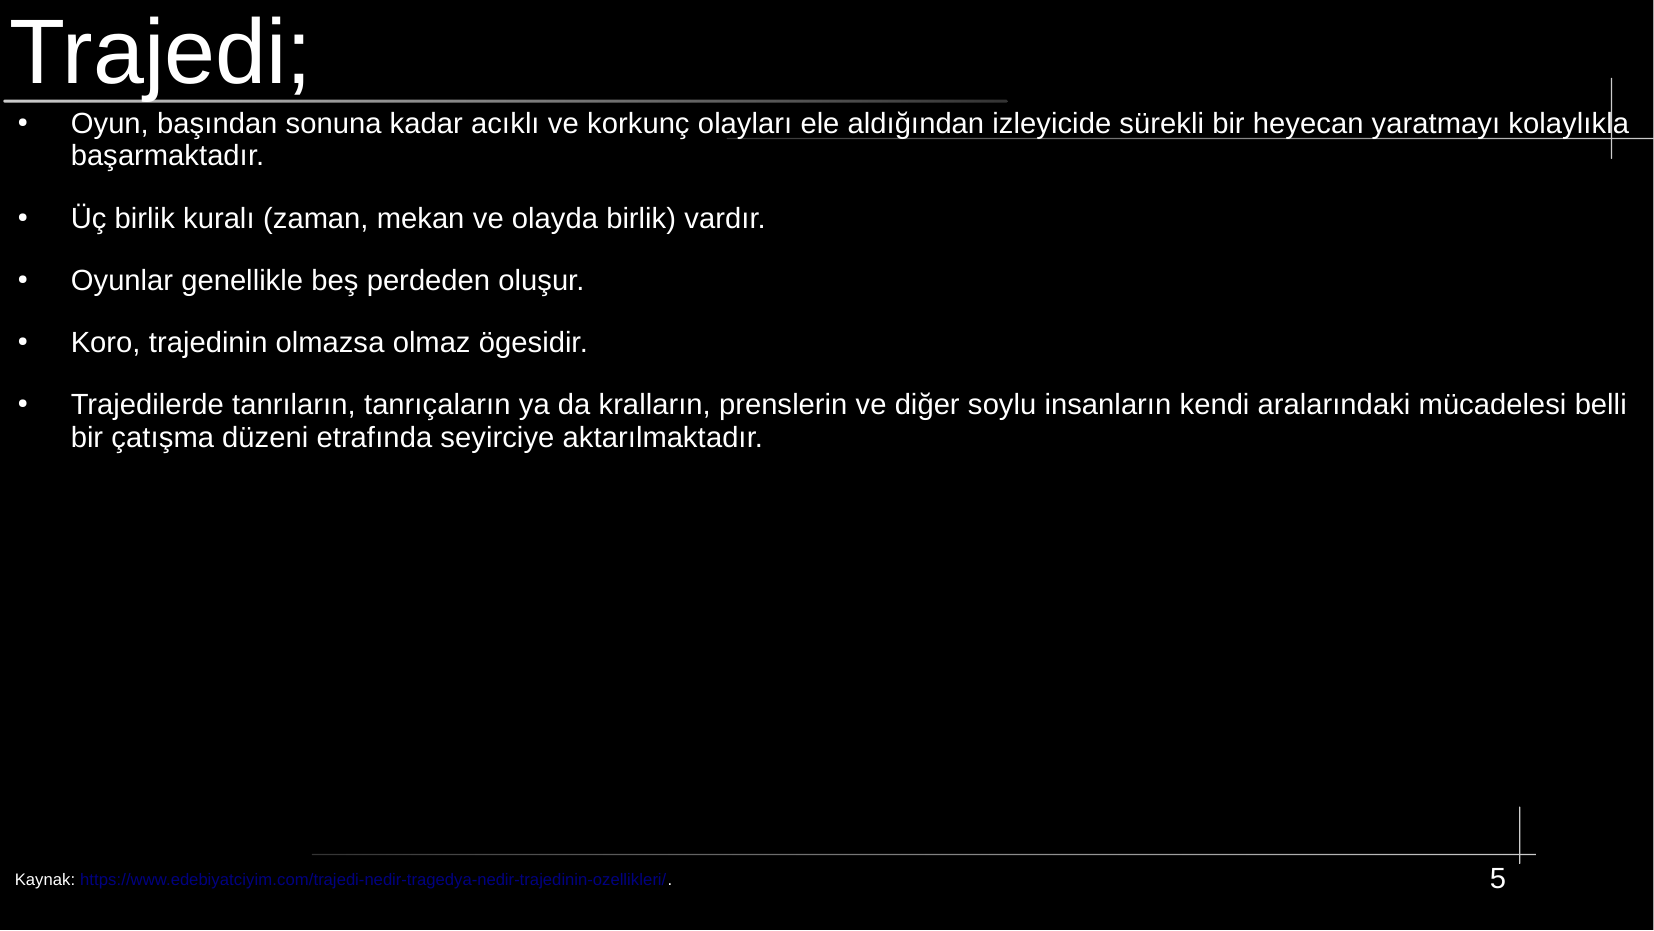

# Trajedi;
Oyun, başından sonuna kadar acıklı ve korkunç olayları ele aldığından izleyicide sürekli bir heyecan yaratmayı kolaylıkla başarmaktadır.
Üç birlik kuralı (zaman, mekan ve olayda birlik) vardır.
Oyunlar genellikle beş perdeden oluşur.
Koro, trajedinin olmazsa olmaz ögesidir.
Trajedilerde tanrıların, tanrıçaların ya da kralların, prenslerin ve diğer soylu insanların kendi aralarındaki mücadelesi belli bir çatışma düzeni etrafında seyirciye aktarılmaktadır.
5
Kaynak: https://www.edebiyatciyim.com/trajedi-nedir-tragedya-nedir-trajedinin-ozellikleri/.